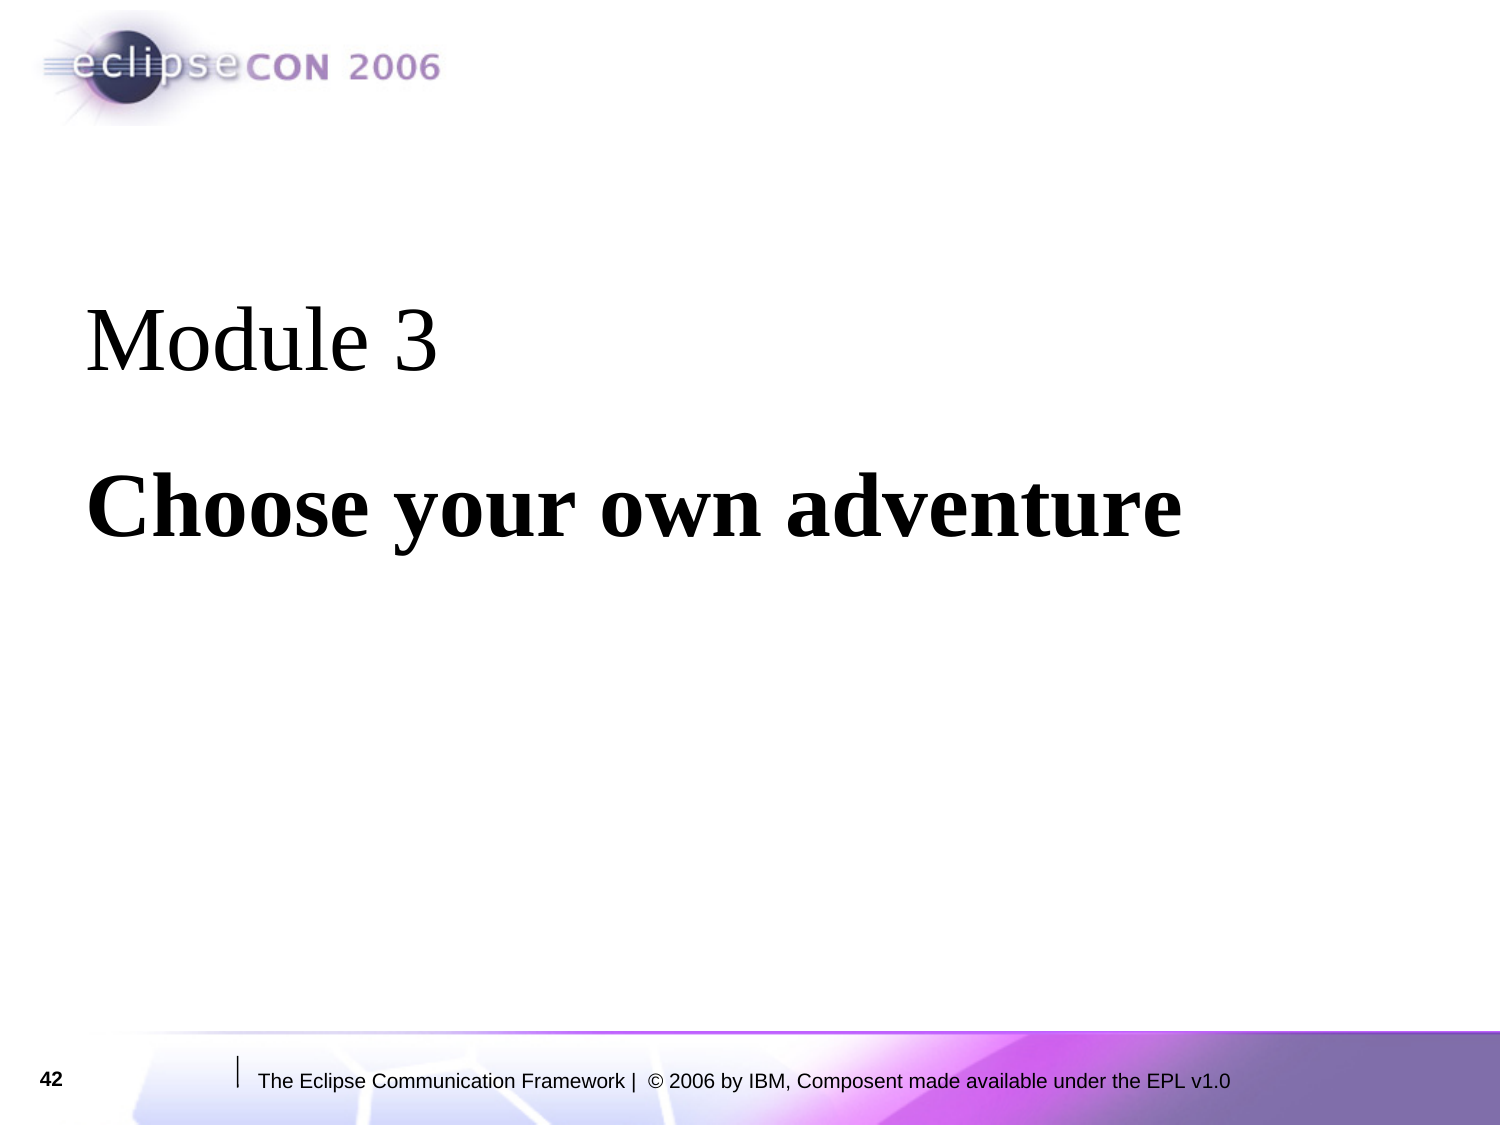

# Module 3 Choose your own adventure
42